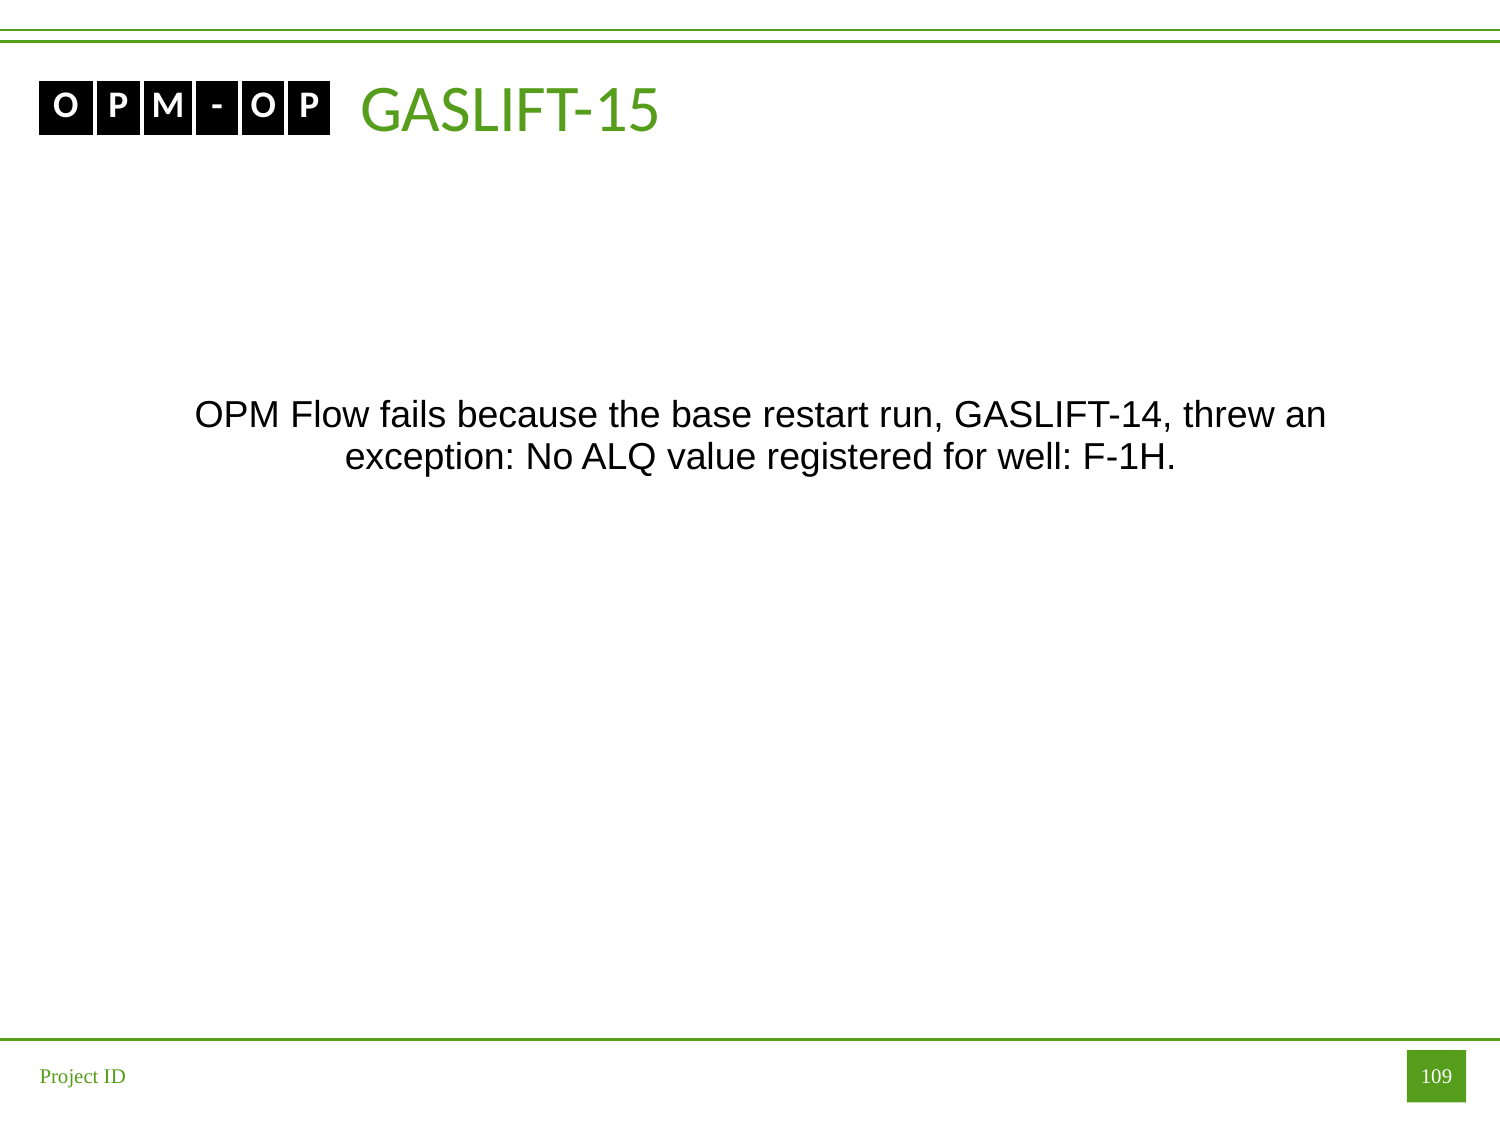

# GASLIFT-15
OPM Flow fails because the base restart run, GASLIFT-14, threw an exception: No ALQ value registered for well: F-1H.
Project ID
109